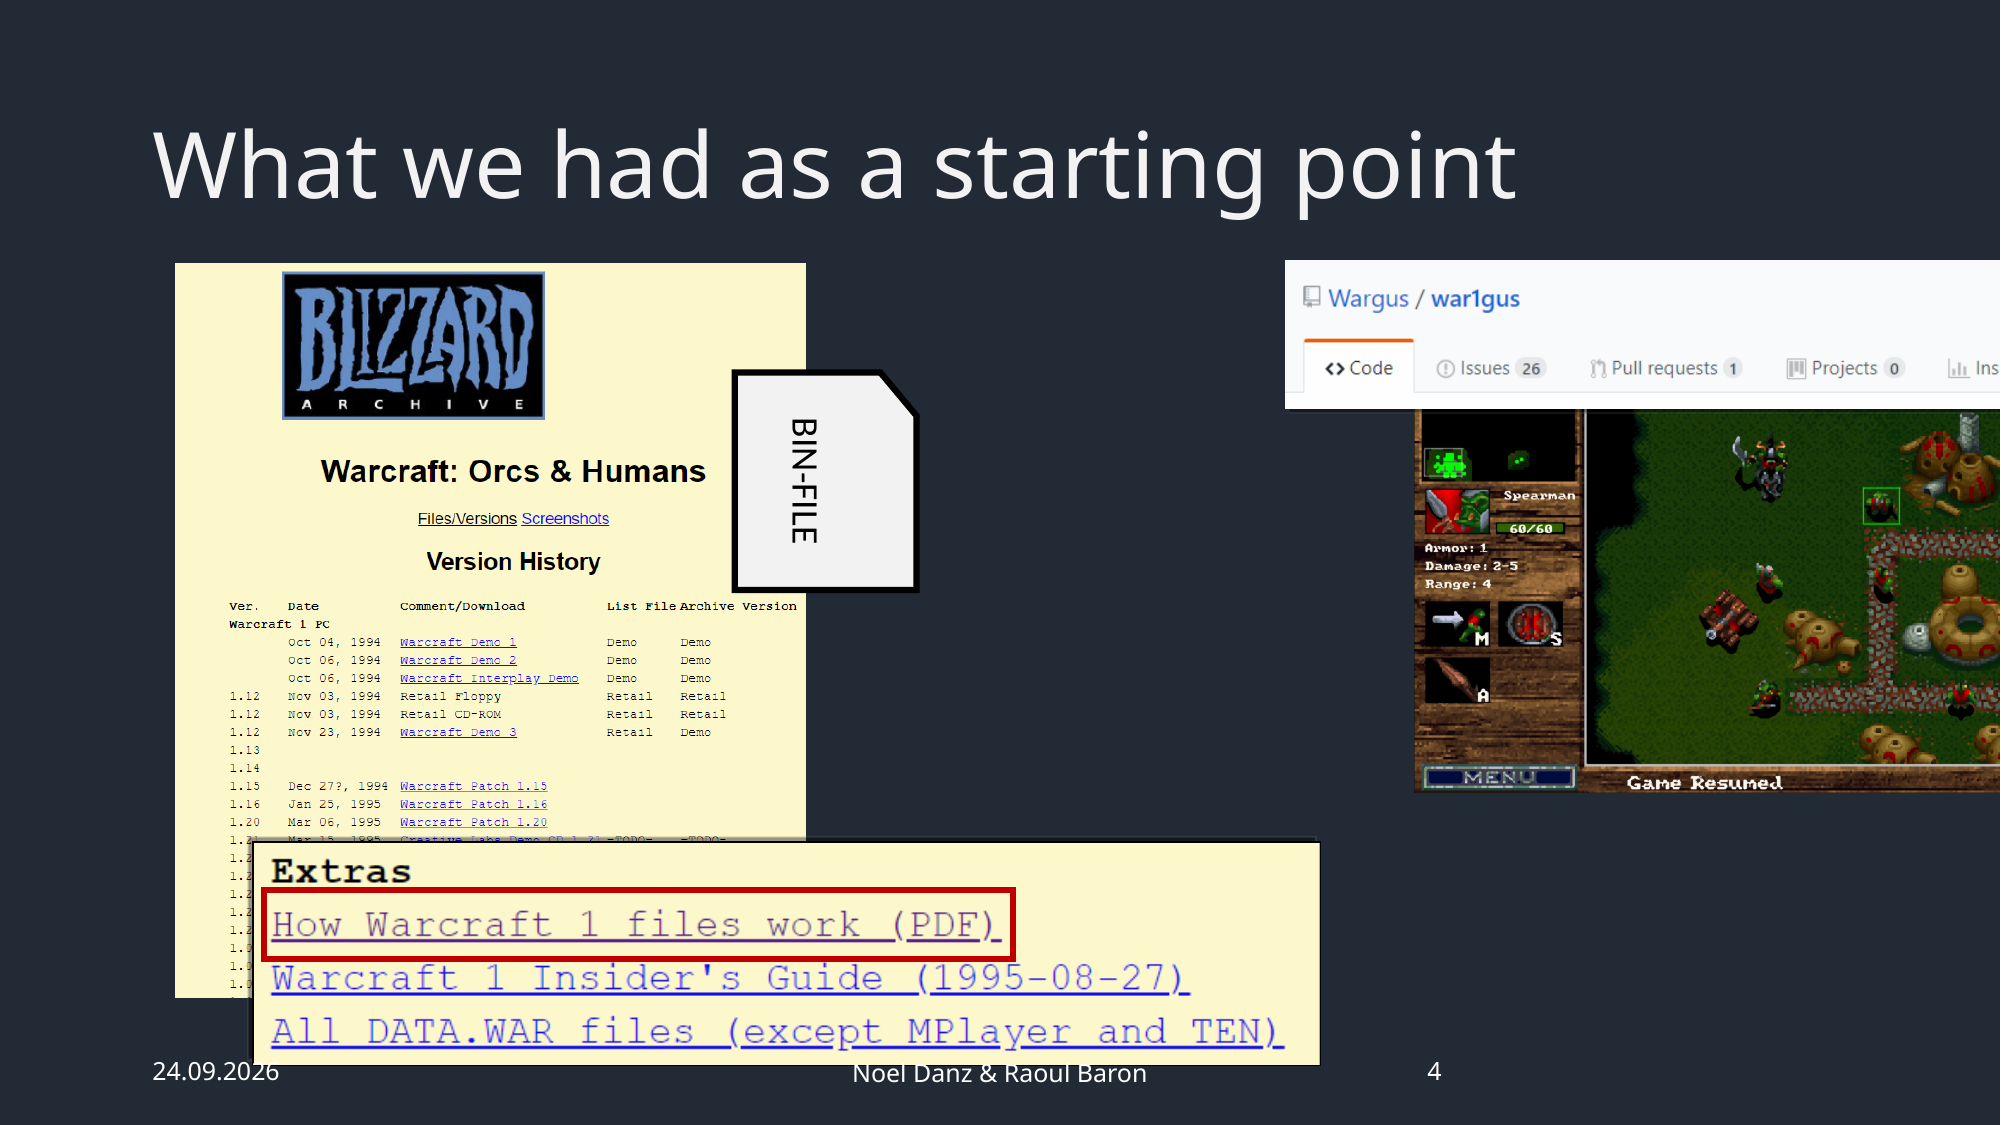

# What we had as a starting point
BIN-FILE
Noel Danz & Raoul Baron